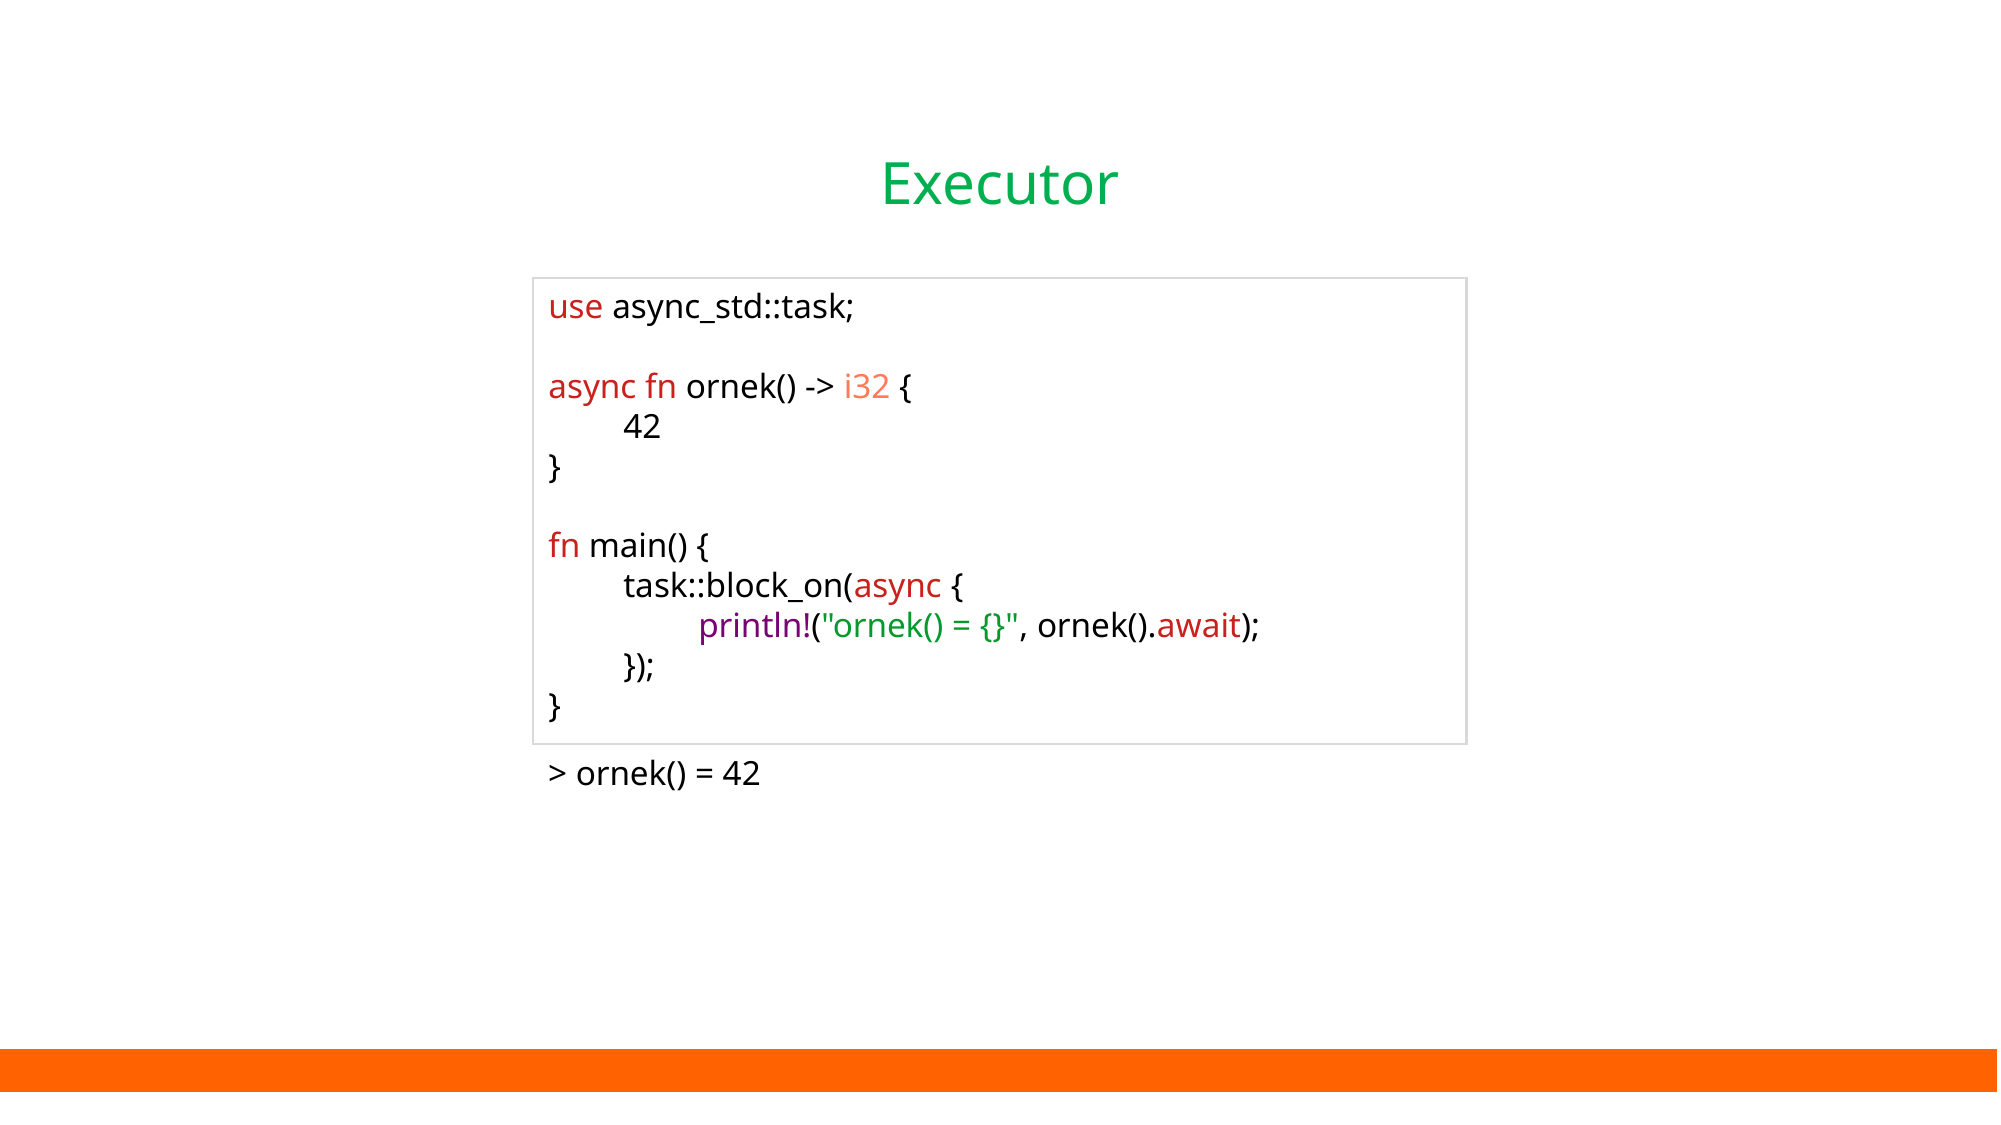

Executor
use async_std::task;
async fn ornek() -> i32 {
	42
}
fn main() {
	task::block_on(async {
		println!("ornek() = {}", ornek().await);
	});
}
> ornek() = 42